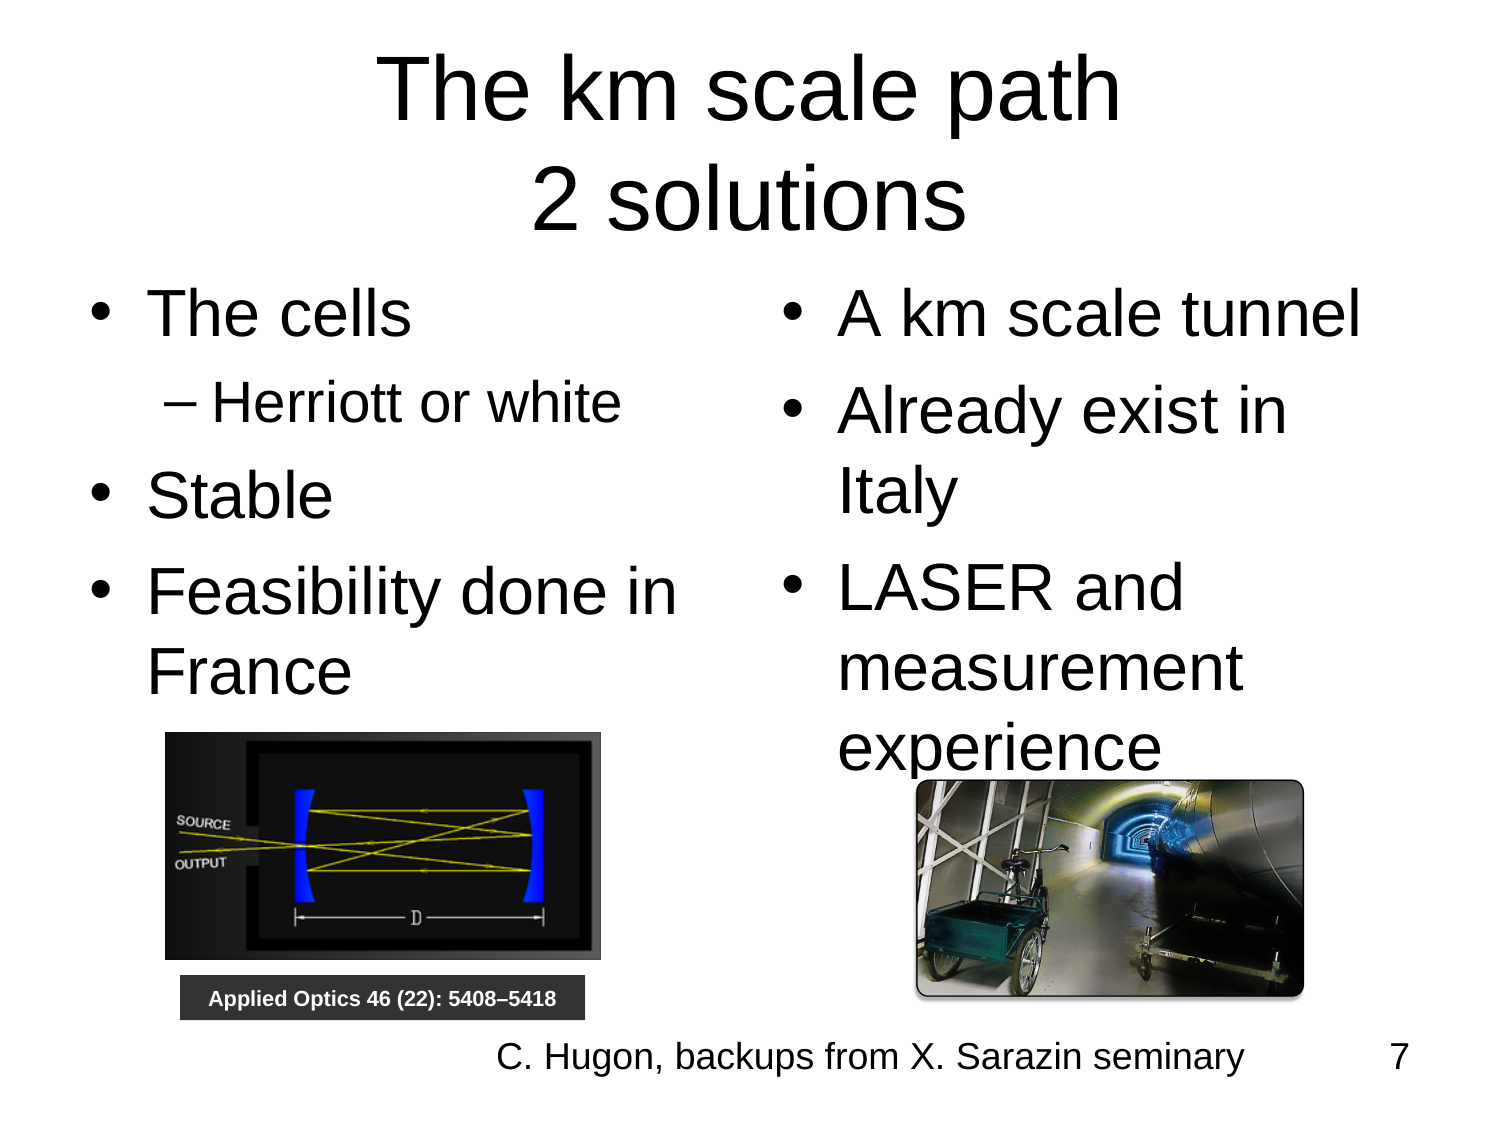

# The km scale path 2 solutions
The cells
Herriott or white
Stable
Feasibility done in France
A km scale tunnel
Already exist in Italy
LASER and measurement experience
Applied Optics 46 (22): 5408–5418
C. Hugon, backups from X. Sarazin seminary
7